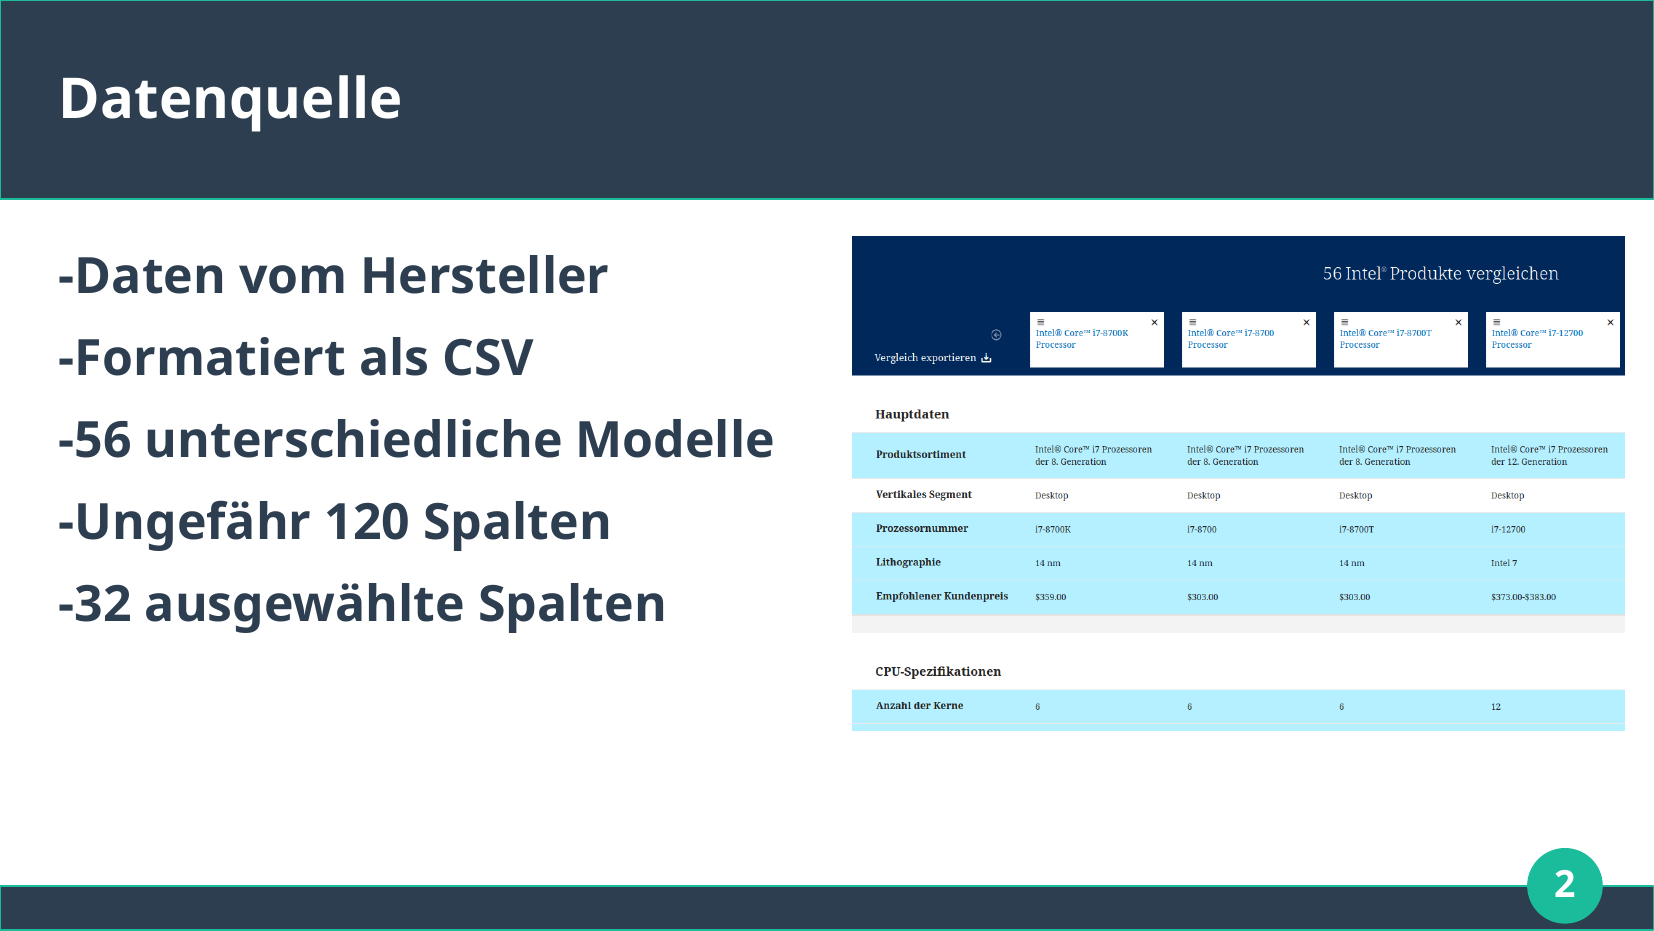

# Datenquelle
-Daten vom Hersteller
-Formatiert als CSV
-56 unterschiedliche Modelle
-Ungefähr 120 Spalten
-32 ausgewählte Spalten